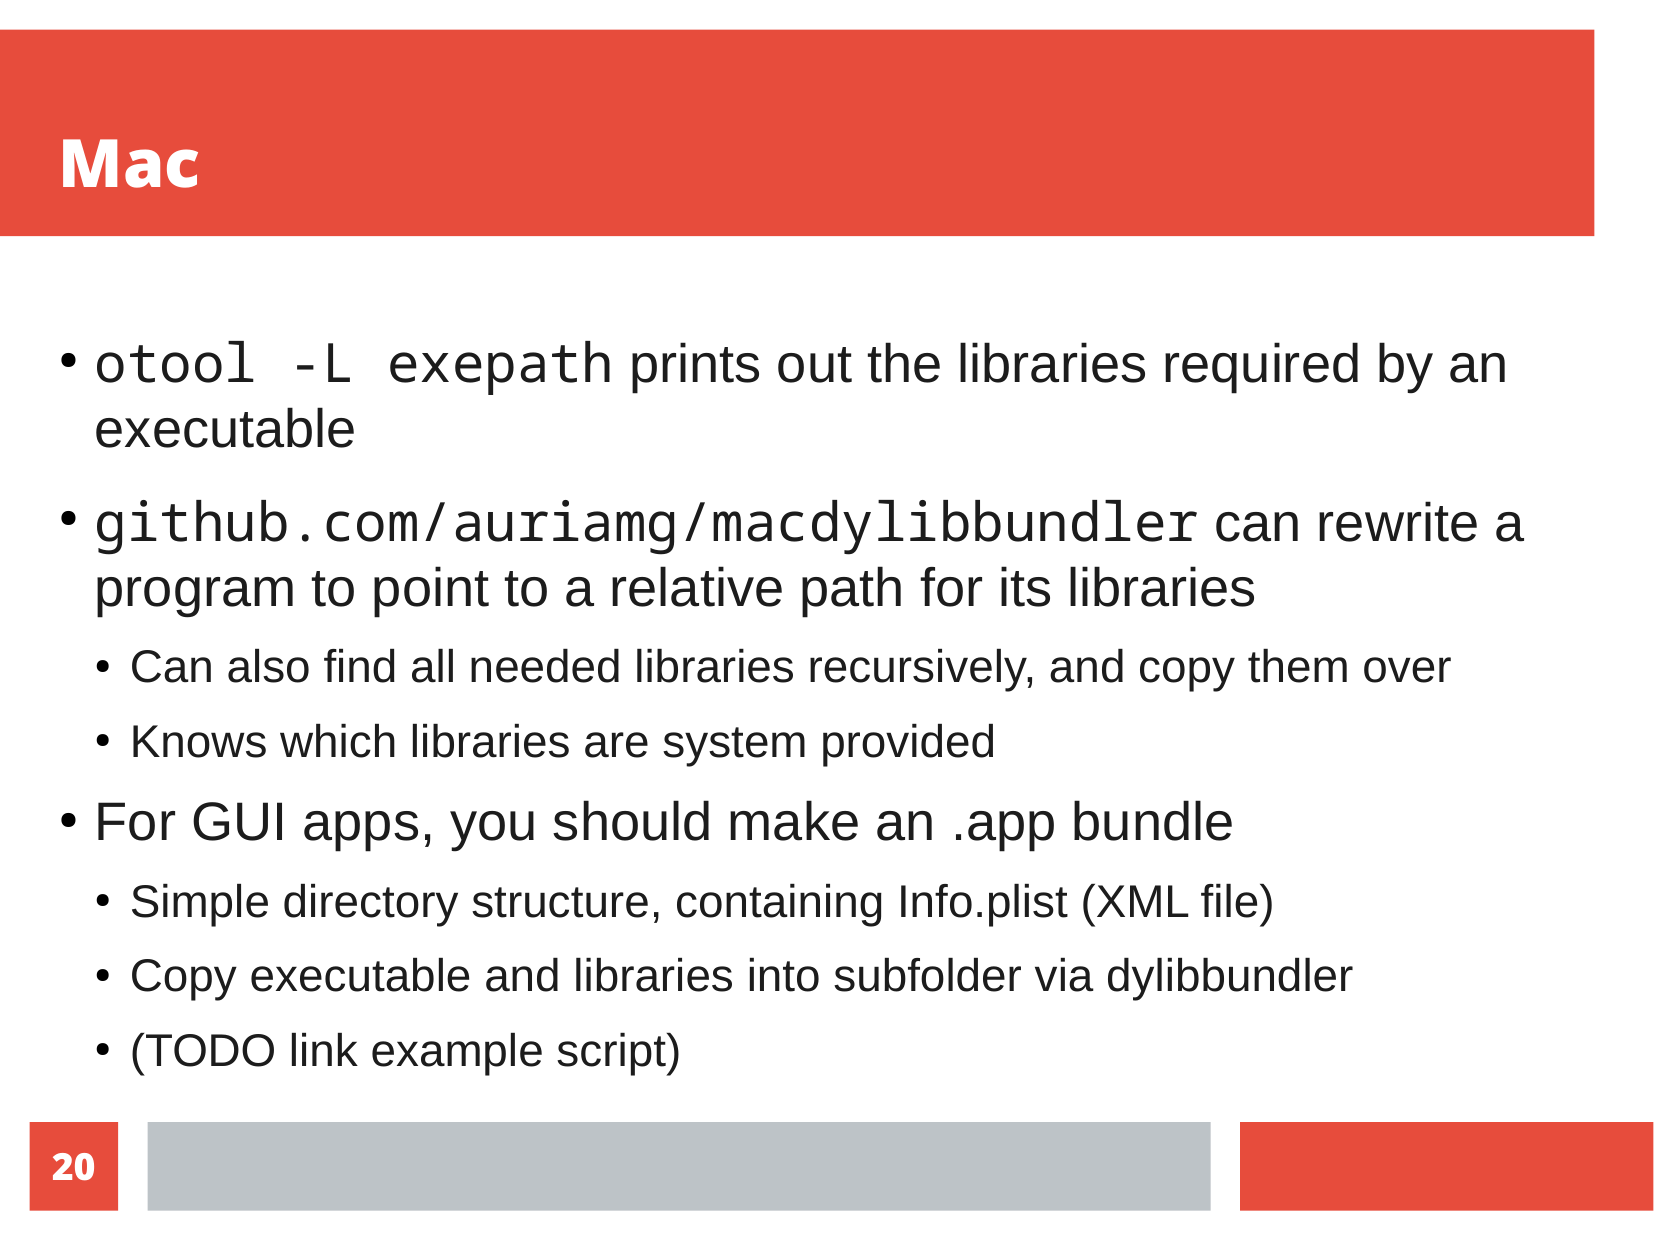

# Mac
otool -L exepath prints out the libraries required by an executable
github.com/auriamg/macdylibbundler can rewrite a program to point to a relative path for its libraries
Can also find all needed libraries recursively, and copy them over
Knows which libraries are system provided
For GUI apps, you should make an .app bundle
Simple directory structure, containing Info.plist (XML file)
Copy executable and libraries into subfolder via dylibbundler
(TODO link example script)
20